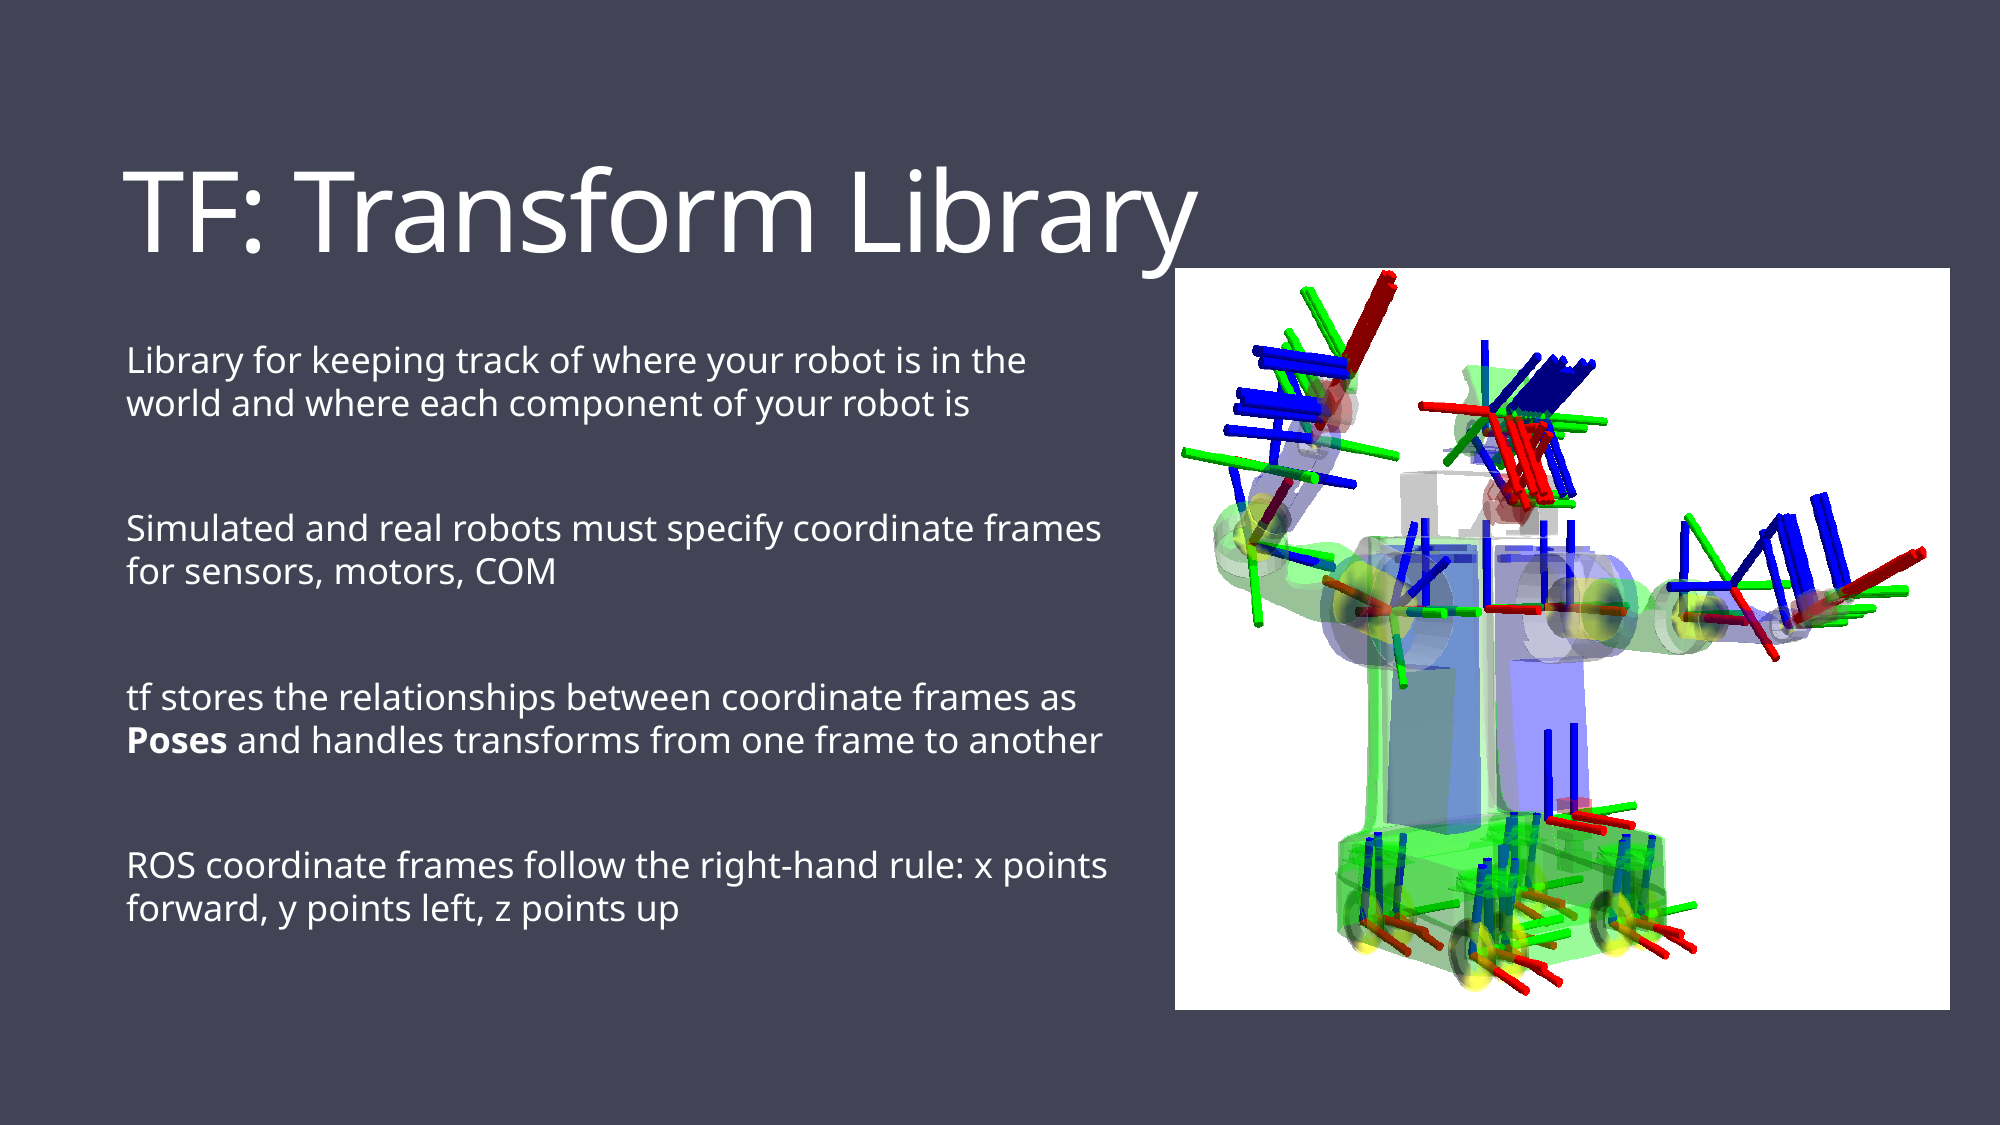

# TF: Transform Library
Library for keeping track of where your robot is in the world and where each component of your robot is
Simulated and real robots must specify coordinate frames for sensors, motors, COM
tf stores the relationships between coordinate frames as Poses and handles transforms from one frame to another
ROS coordinate frames follow the right-hand rule: x points forward, y points left, z points up